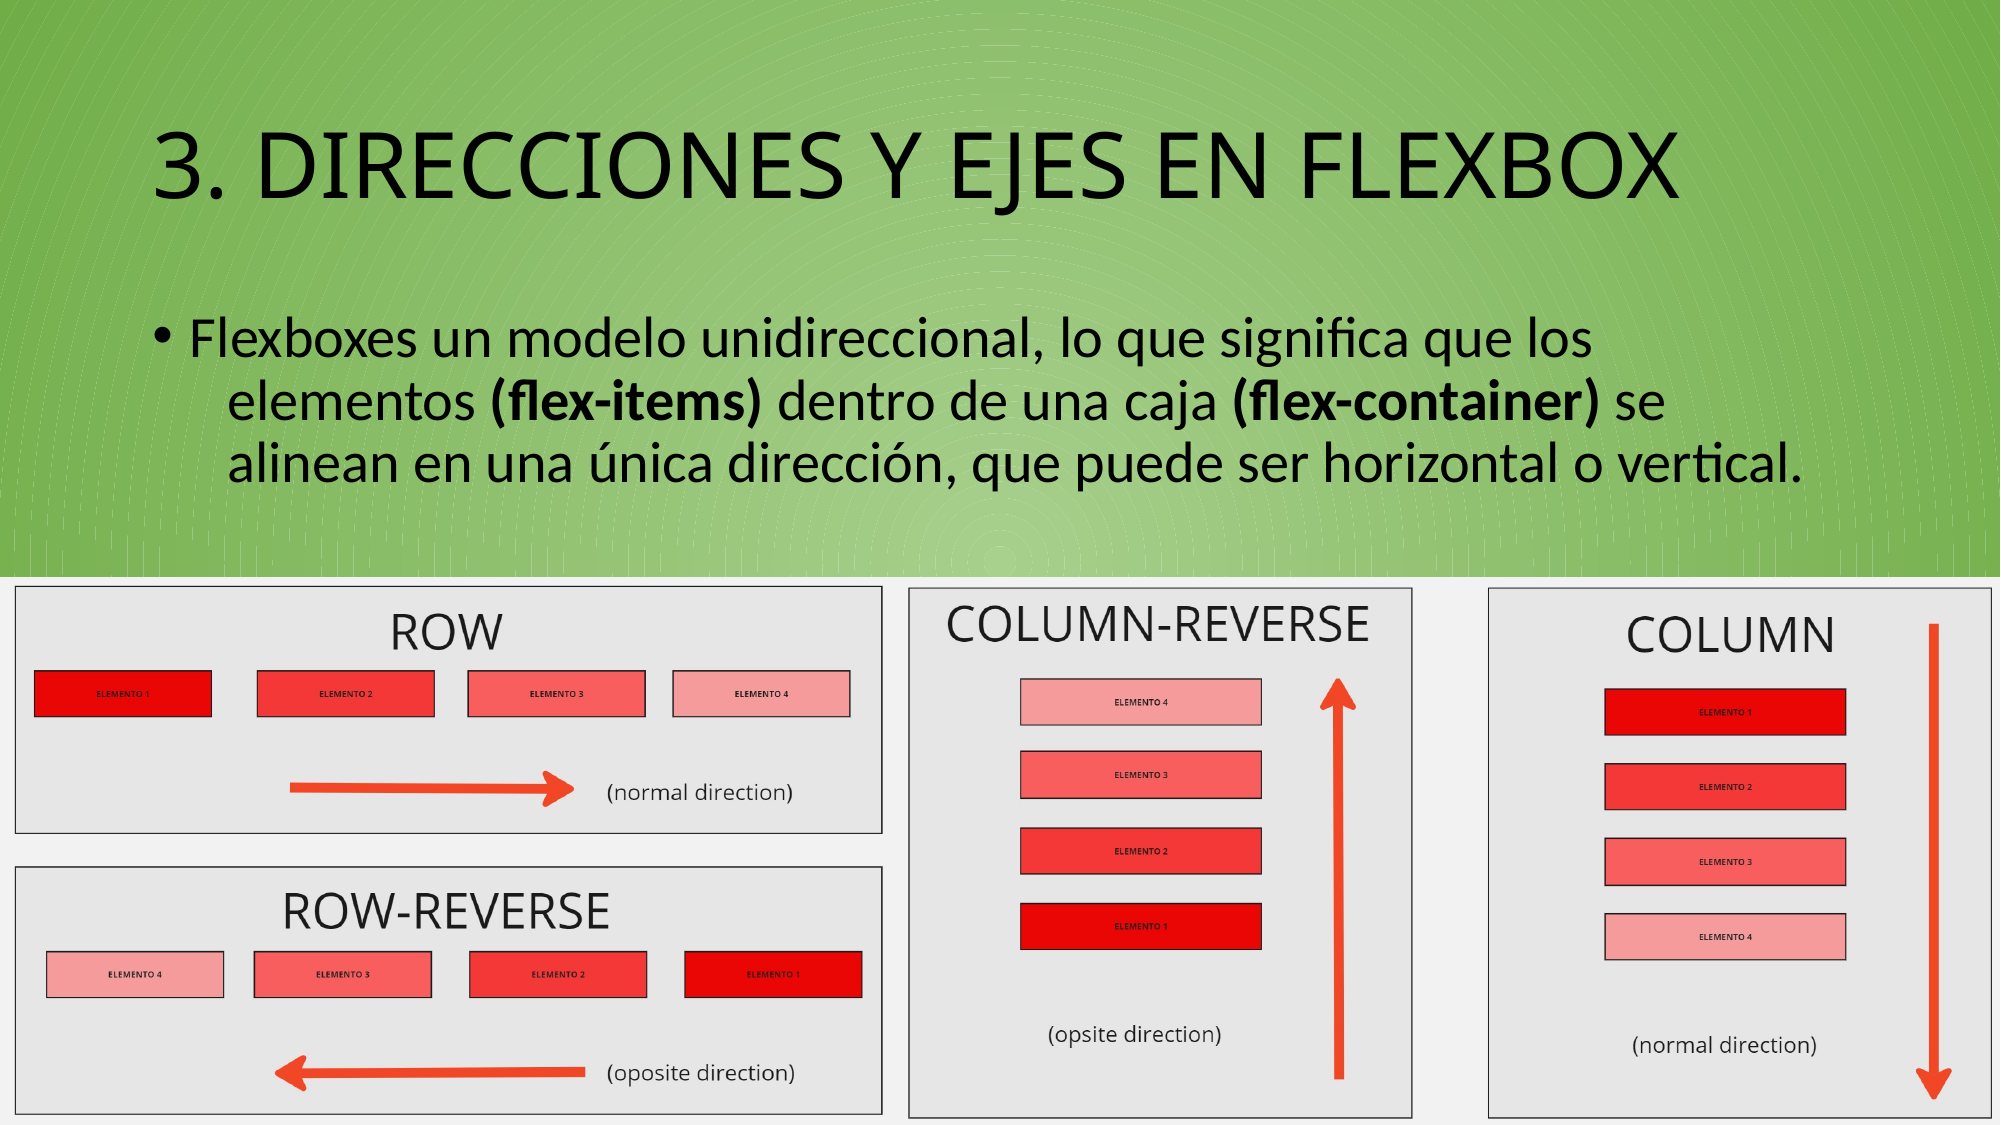

# 3. DIRECCIONES Y EJES EN FLEXBOX
Flexboxes un modelo unidireccional, lo que significa que los elementos (flex-items) dentro de una caja (flex-container) se alinean en una única dirección, que puede ser horizontal o vertical.